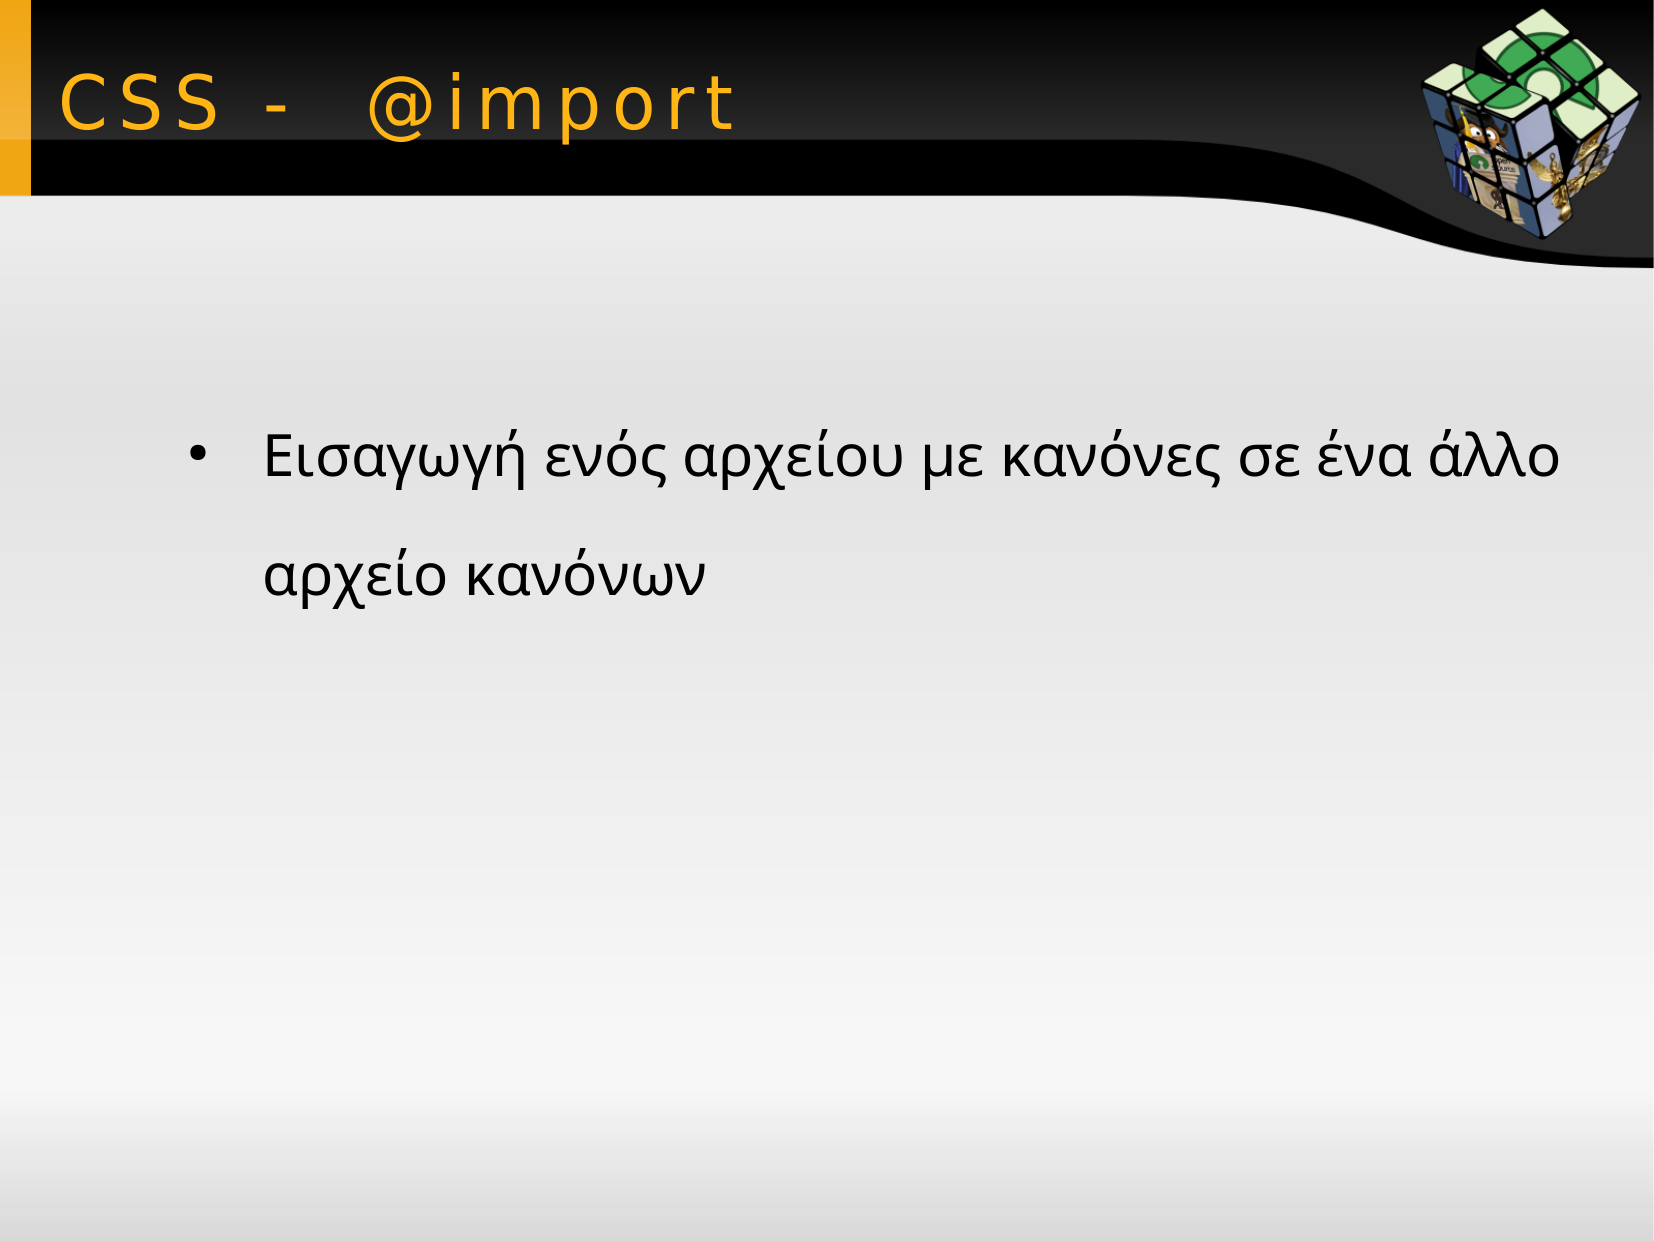

# CSS - @import
Εισαγωγή ενός αρχείου με κανόνες σε ένα άλλο αρχείο κανόνων